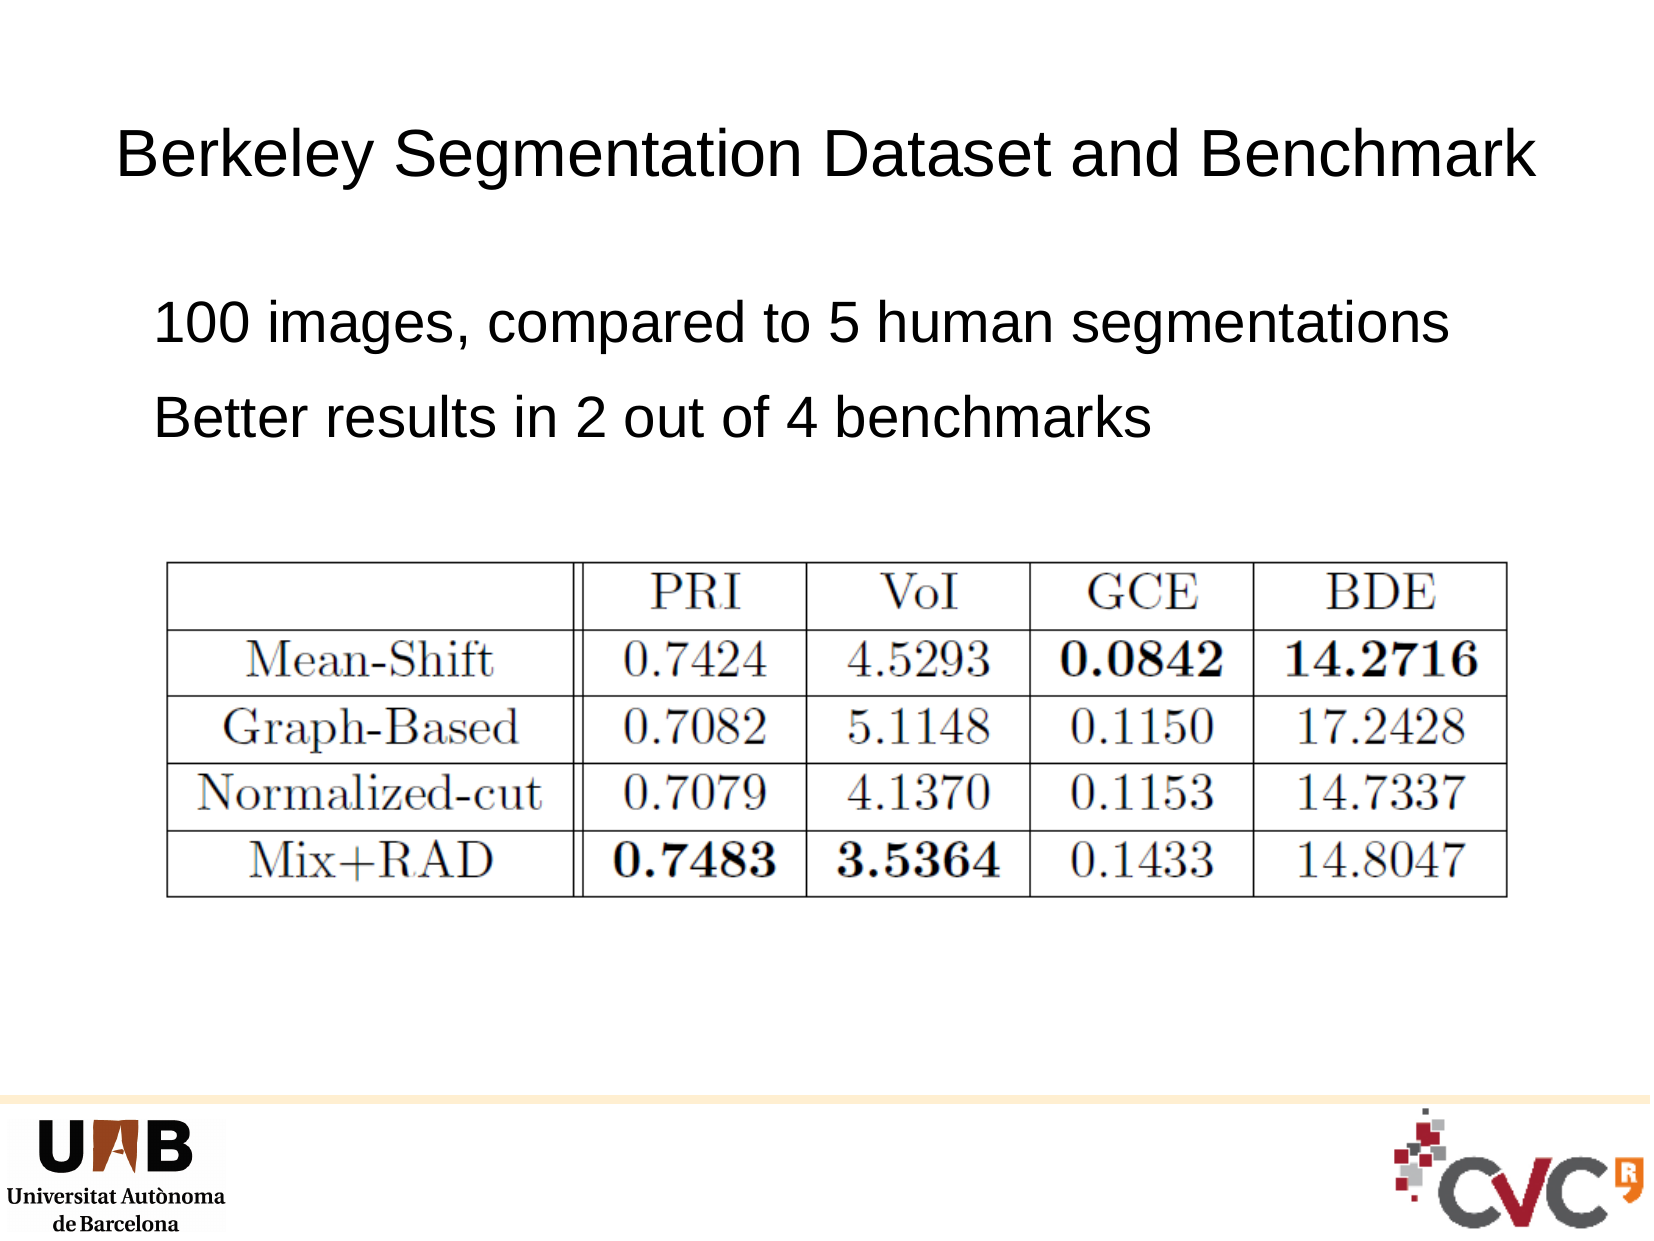

# Berkeley Segmentation Dataset and Benchmark
100 images, compared to 5 human segmentations
Better results in 2 out of 4 benchmarks